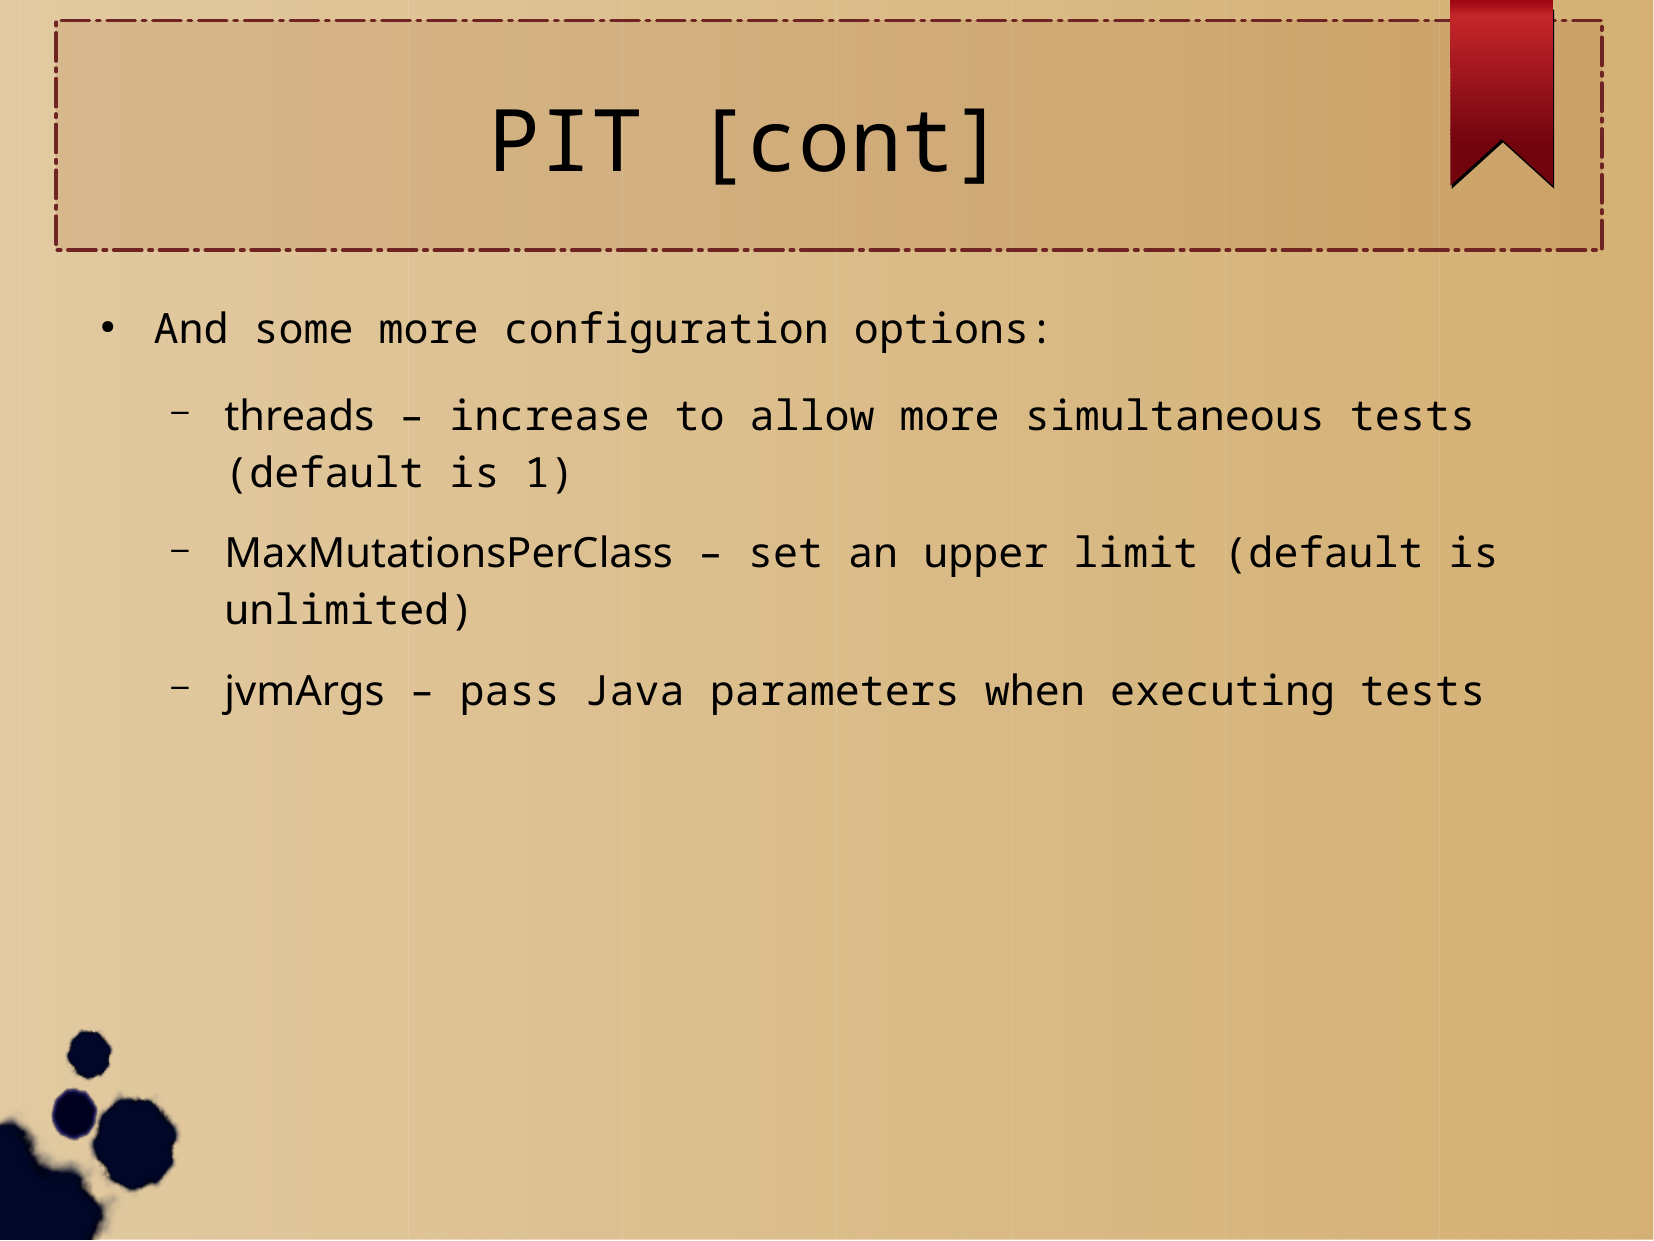

# PIT [cont]
And some more configuration options:
threads – increase to allow more simultaneous tests (default is 1)
MaxMutationsPerClass – set an upper limit (default is unlimited)
jvmArgs – pass Java parameters when executing tests